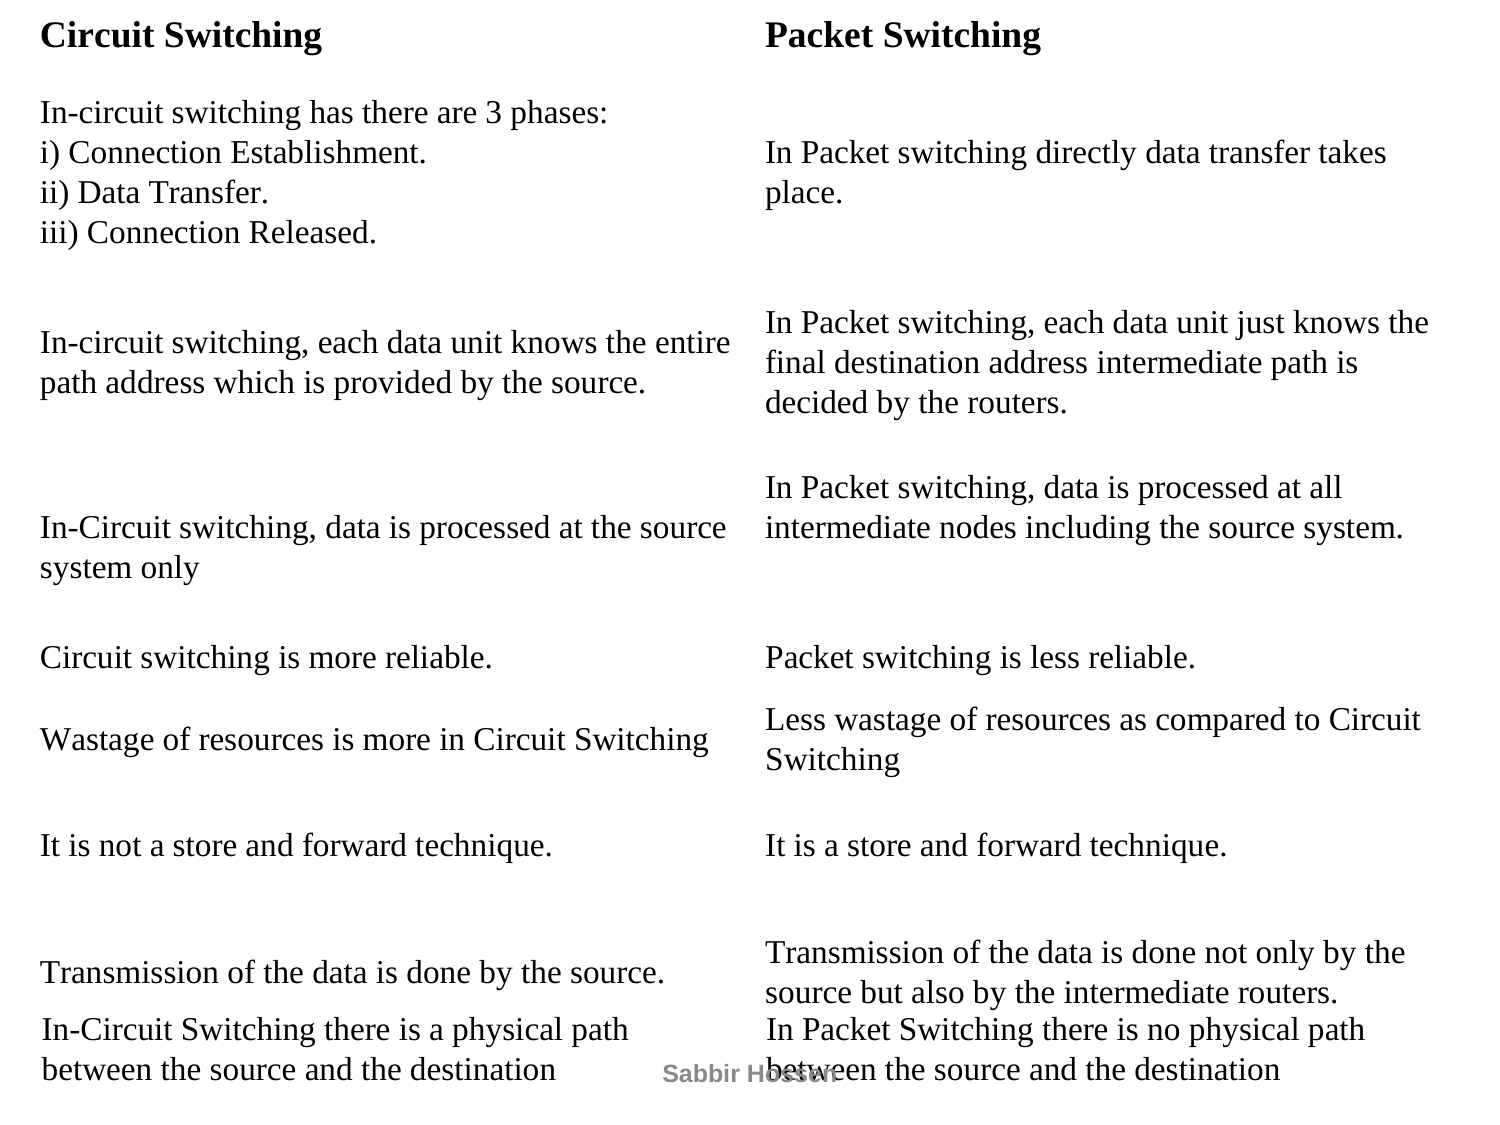

| Circuit Switching | Packet Switching |
| --- | --- |
| In-circuit switching has there are 3 phases:  i) Connection Establishment.  ii) Data Transfer.  iii) Connection Released. | In Packet switching directly data transfer takes place. |
| In-circuit switching, each data unit knows the entire path address which is provided by the source. | In Packet switching, each data unit just knows the final destination address intermediate path is decided by the routers. |
| In-Circuit switching, data is processed at the source system only | In Packet switching, data is processed at all intermediate nodes including the source system. |
| Circuit switching is more reliable. | Packet switching is less reliable. |
| --- | --- |
| Wastage of resources is more in Circuit Switching | Less wastage of resources as compared to Circuit Switching |
| It is not a store and forward technique. | It is a store and forward technique. |
| Transmission of the data is done by the source. | Transmission of the data is done not only by the source but also by the intermediate routers. |
| In-Circuit Switching there is a physical path between the source and the destination | In Packet Switching there is no physical path between the source and the destination |
| --- | --- |
Sabbir Hossen